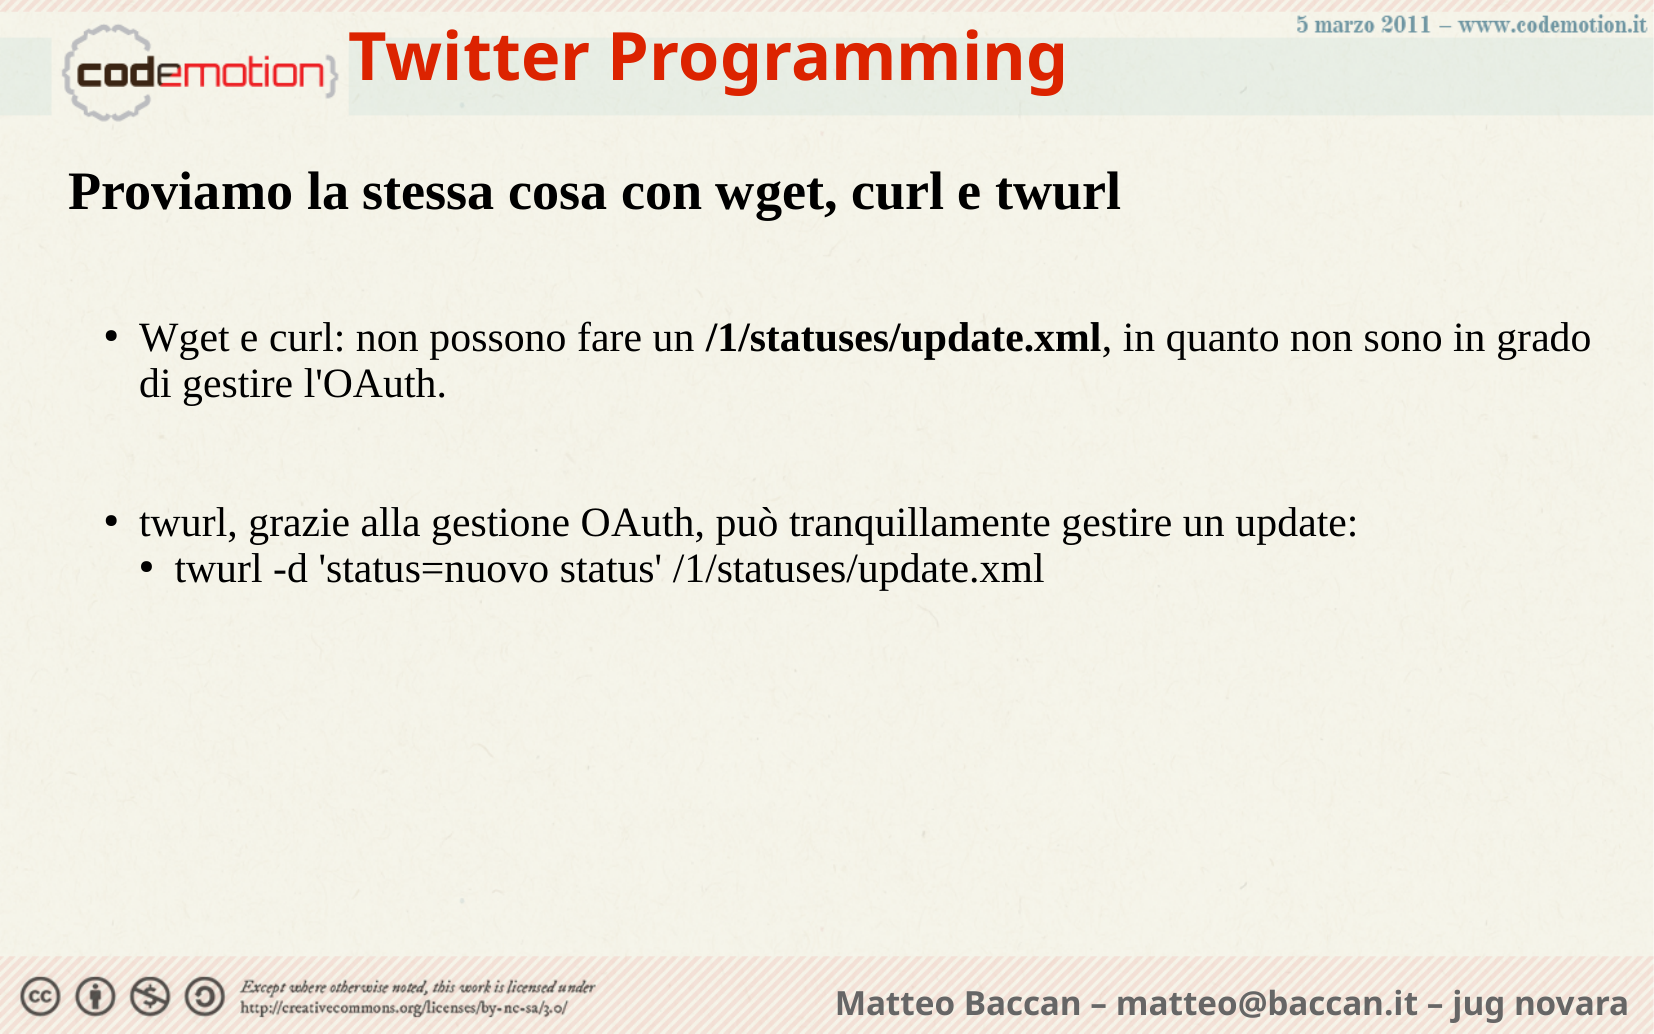

# Twitter Programming
Proviamo la stessa cosa con wget, curl e twurl
Wget e curl: non possono fare un /1/statuses/update.xml, in quanto non sono in grado di gestire l'OAuth.
twurl, grazie alla gestione OAuth, può tranquillamente gestire un update:
twurl -d 'status=nuovo status' /1/statuses/update.xml
37
Twitter Programming - Matteo Baccan - matteo@baccan.it